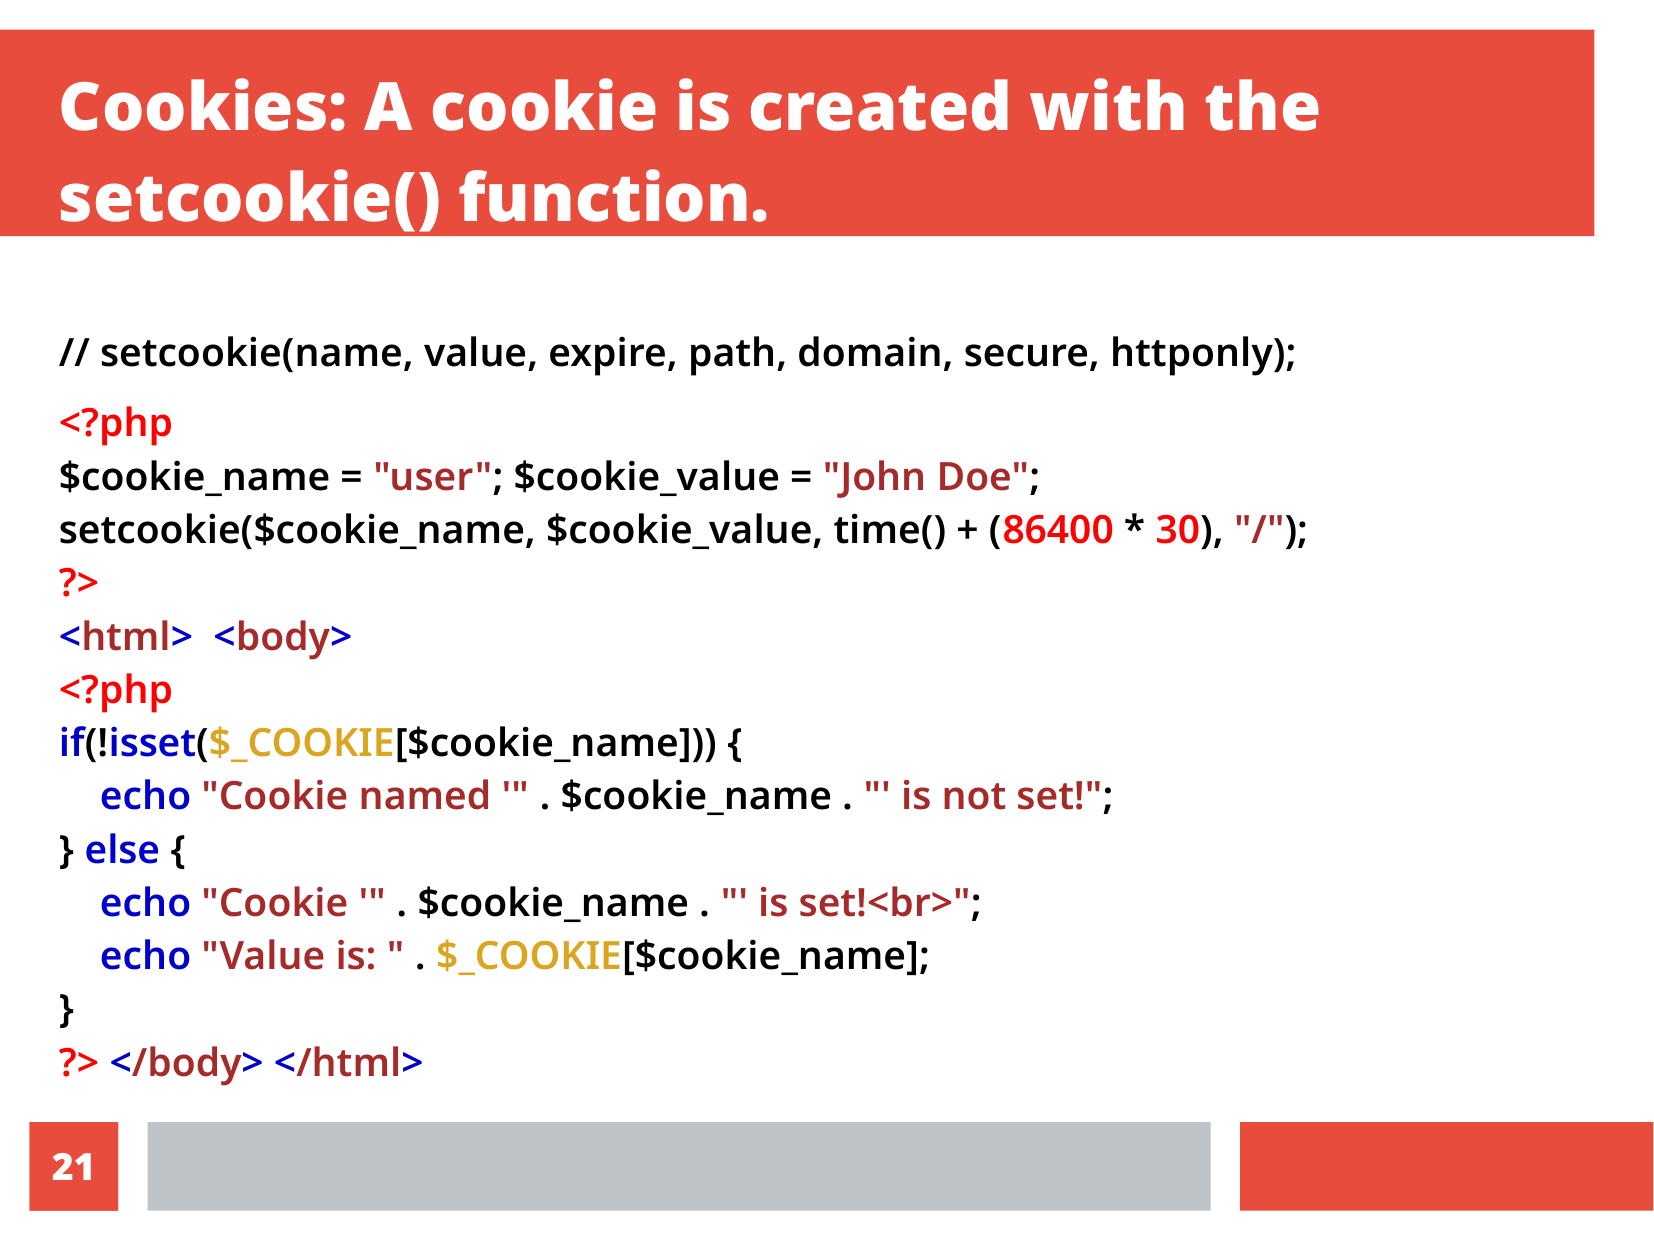

# Cookies: A cookie is created with the setcookie() function.
// setcookie(name, value, expire, path, domain, secure, httponly);
<?php
$cookie_name = "user"; $cookie_value = "John Doe";
setcookie($cookie_name, $cookie_value, time() + (86400 * 30), "/");
?>
<html> <body>
<?php
if(!isset($_COOKIE[$cookie_name])) {
    echo "Cookie named '" . $cookie_name . "' is not set!";
} else {
    echo "Cookie '" . $cookie_name . "' is set!<br>";
    echo "Value is: " . $_COOKIE[$cookie_name];
}
?> </body> </html>
21